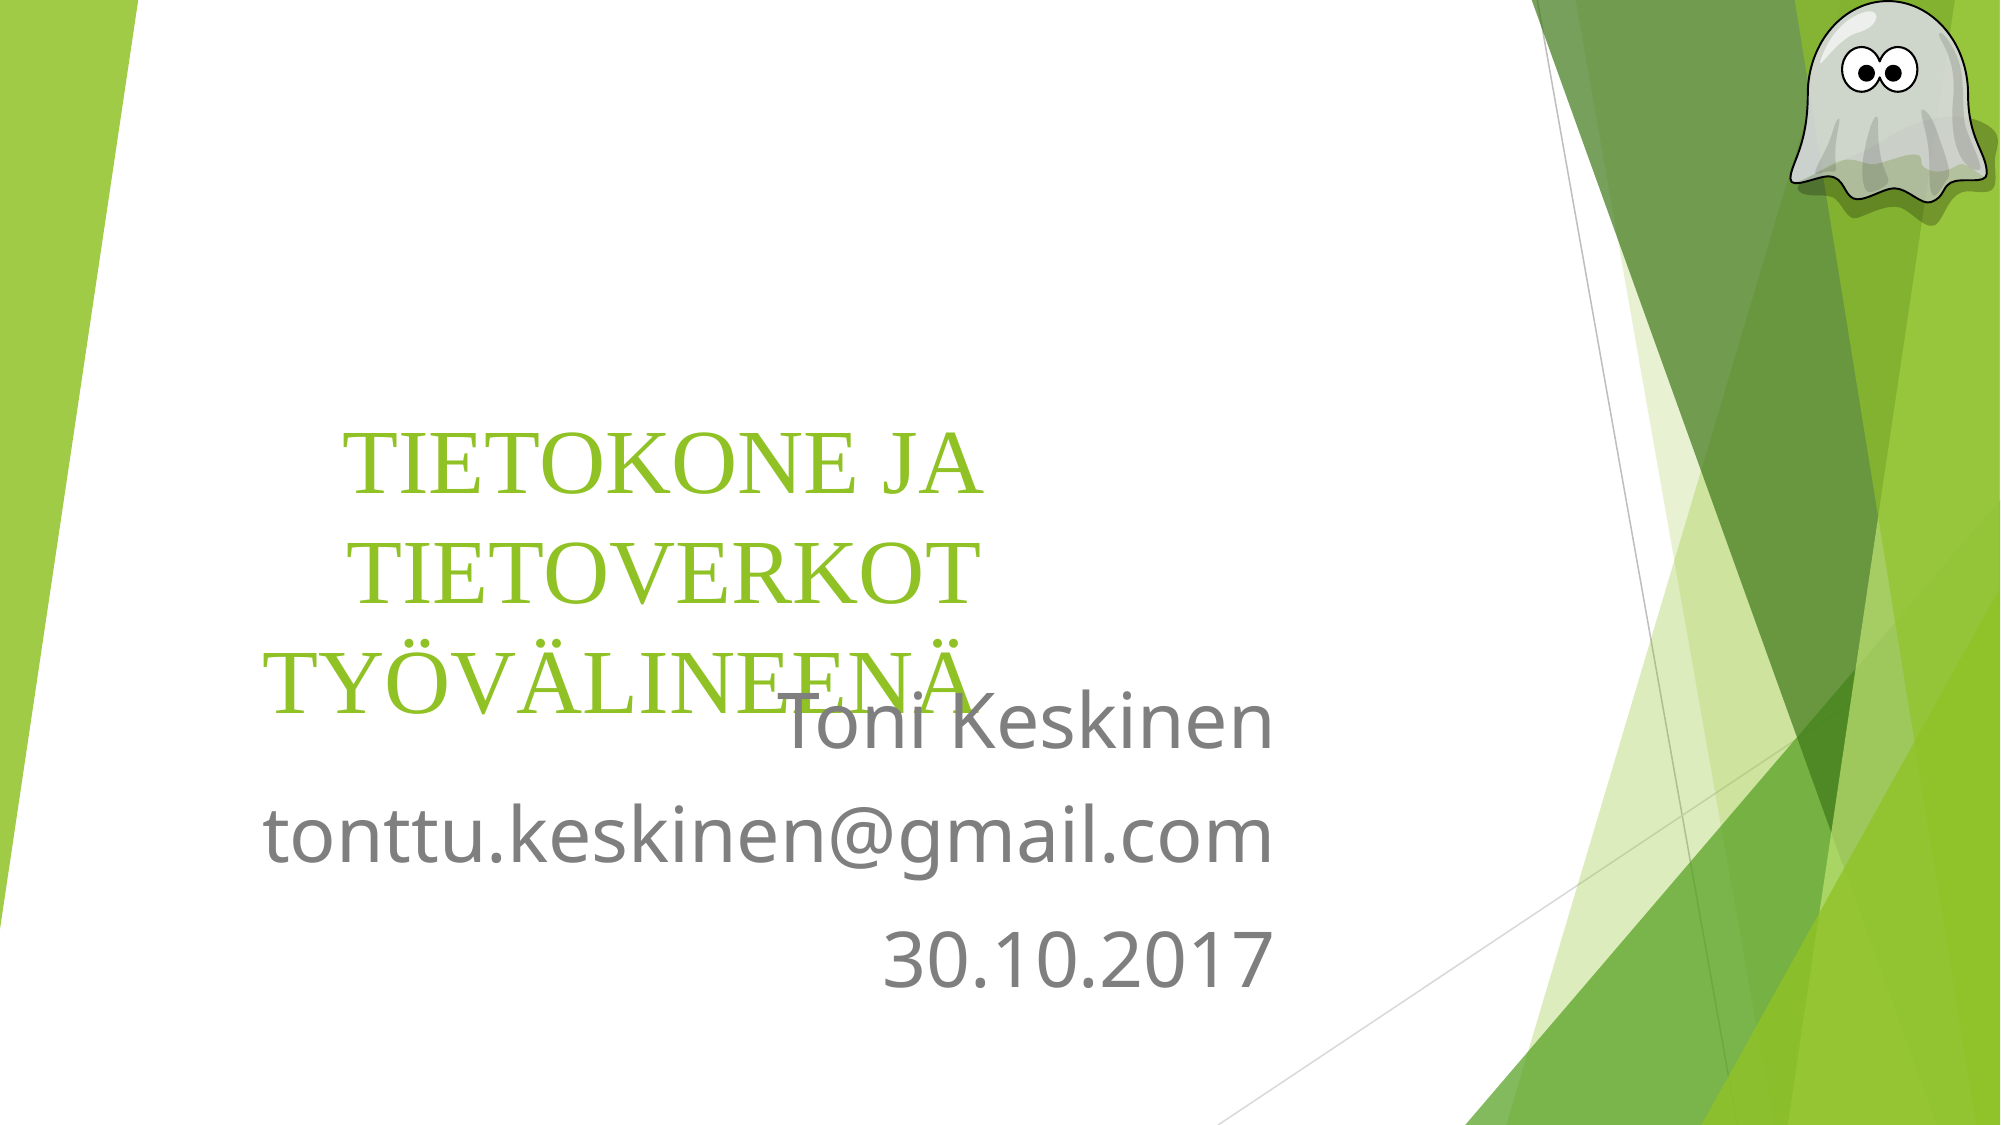

# TIETOKONE JA TIETOVERKOT TYÖVÄLINEENÄ
Toni Keskinen
tonttu.keskinen@gmail.com
30.10.2017